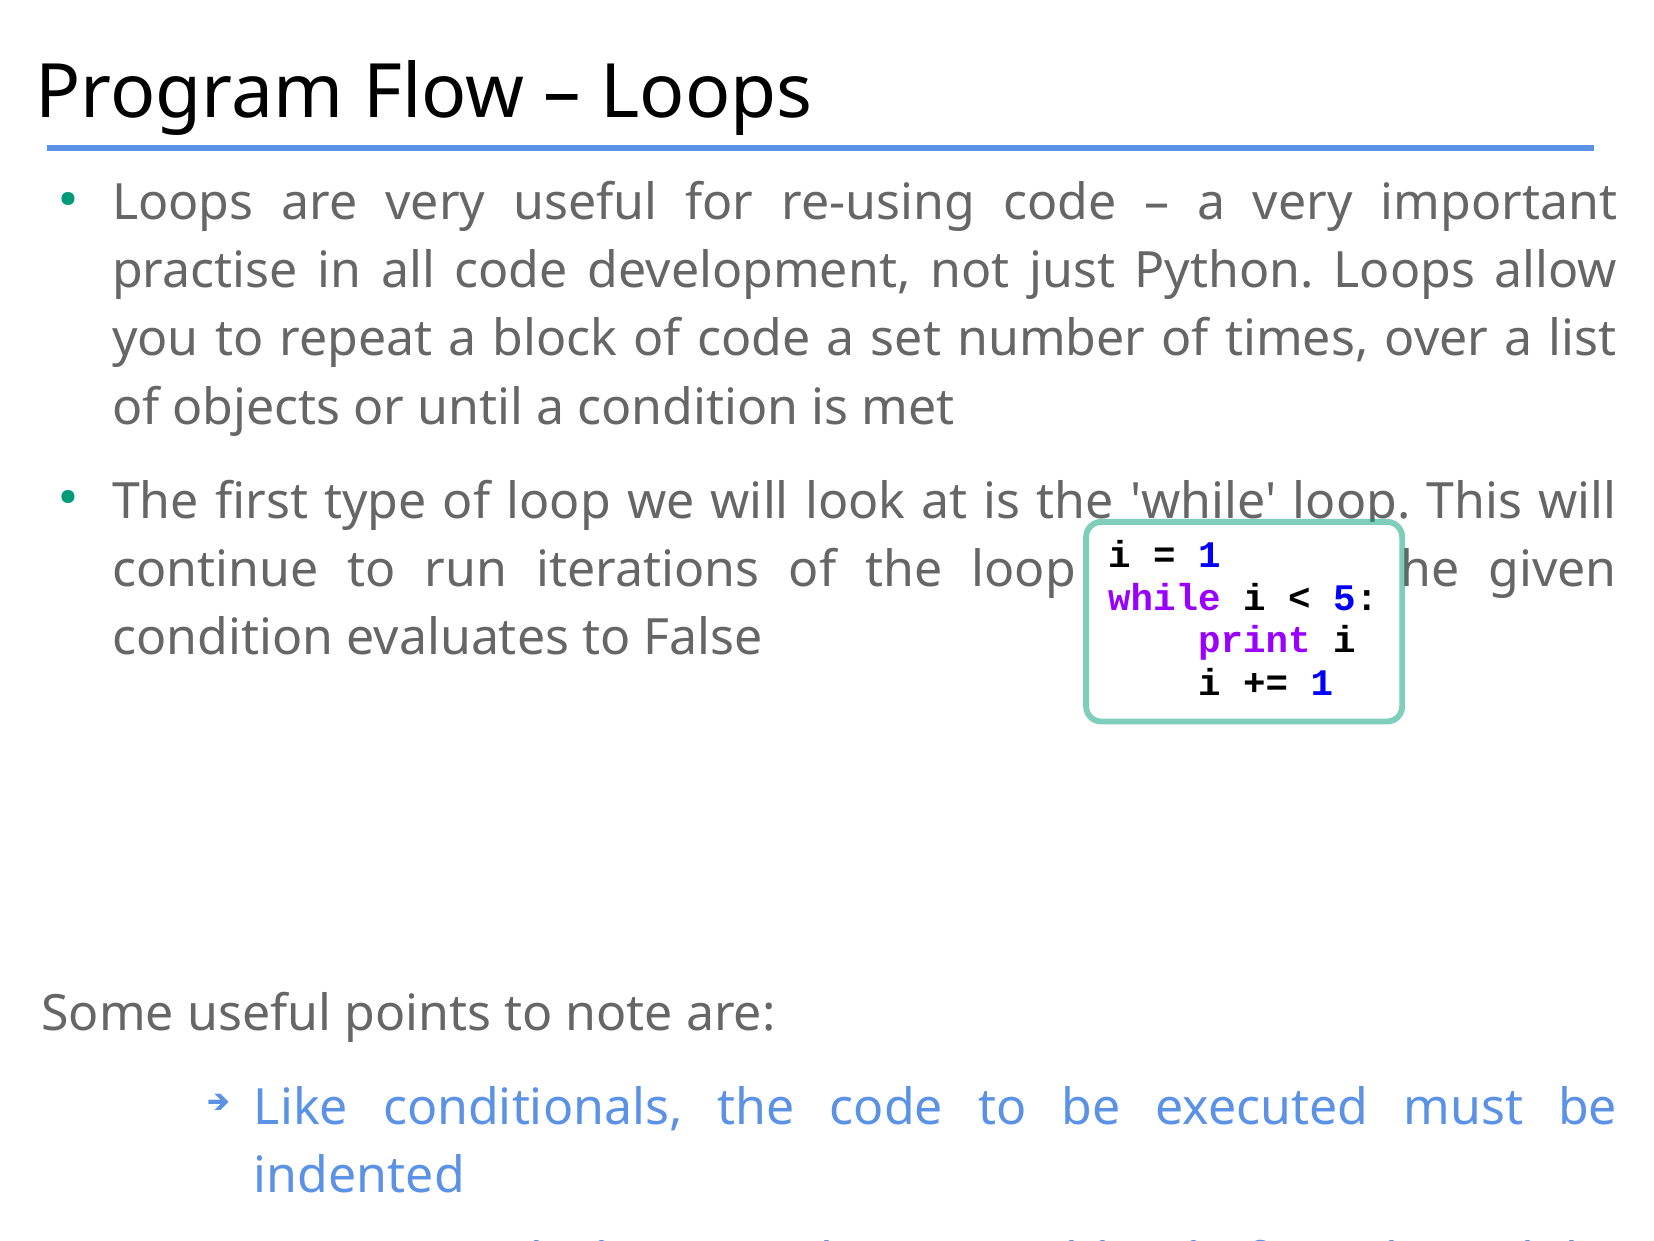

Program Flow – Loops
# Loops are very useful for re-using code – a very important practise in all code development, not just Python. Loops allow you to repeat a block of code a set number of times, over a list of objects or until a condition is met
The first type of loop we will look at is the 'while' loop. This will continue to run iterations of the loop code until the given condition evaluates to False
Some useful points to note are:
Like conditionals, the code to be executed must be indented
You must declare any loop variables before the 'while' statement
The evaluation of the condition is done at the beginning of each loop
The loop will continue until the condition is False, so be careful of infinite loops!
Use 'break' to get out of the loop and 'continue' to skip the iteration
i = 1
while i < 5:
 print i
 i += 1